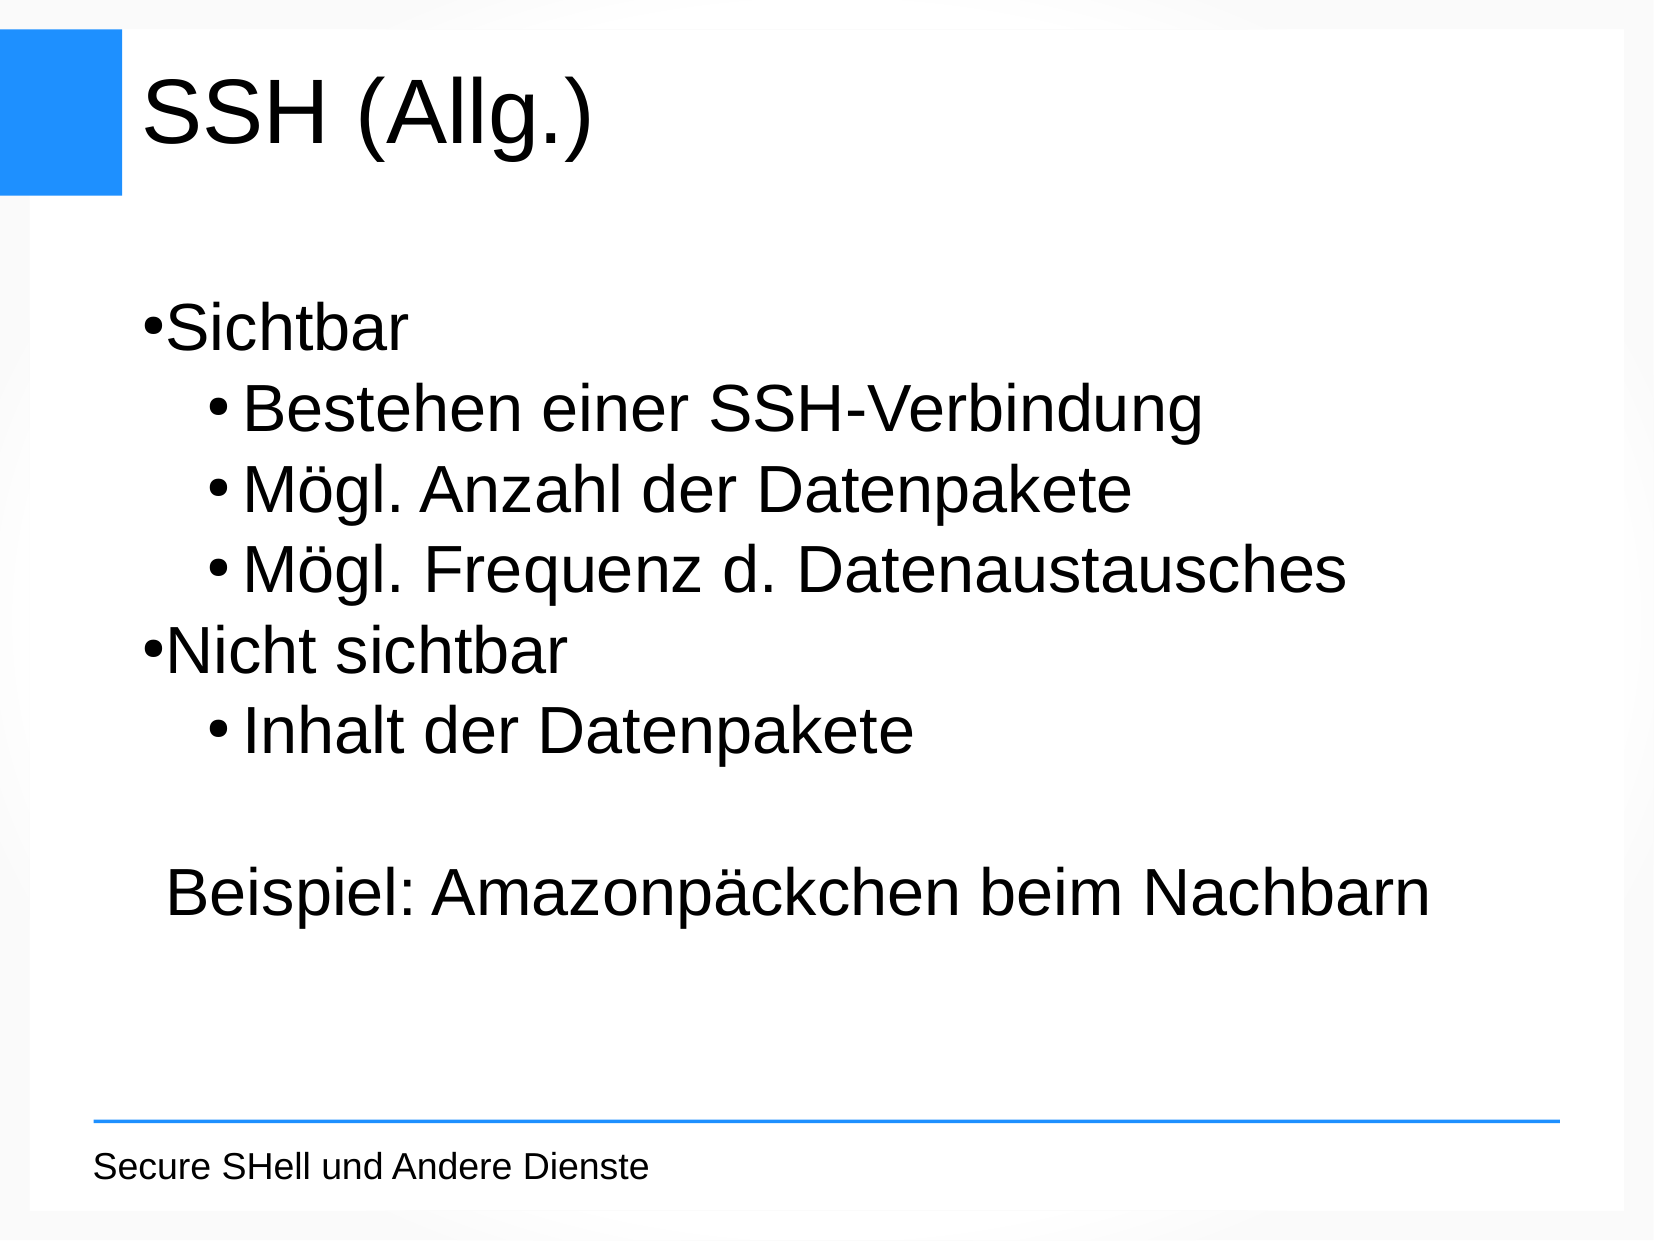

# SSH (Allg.)
Sichtbar
Bestehen einer SSH-Verbindung
Mögl. Anzahl der Datenpakete
Mögl. Frequenz d. Datenaustausches
Nicht sichtbar
Inhalt der Datenpakete
Beispiel: Amazonpäckchen beim Nachbarn
Secure SHell und Andere Dienste